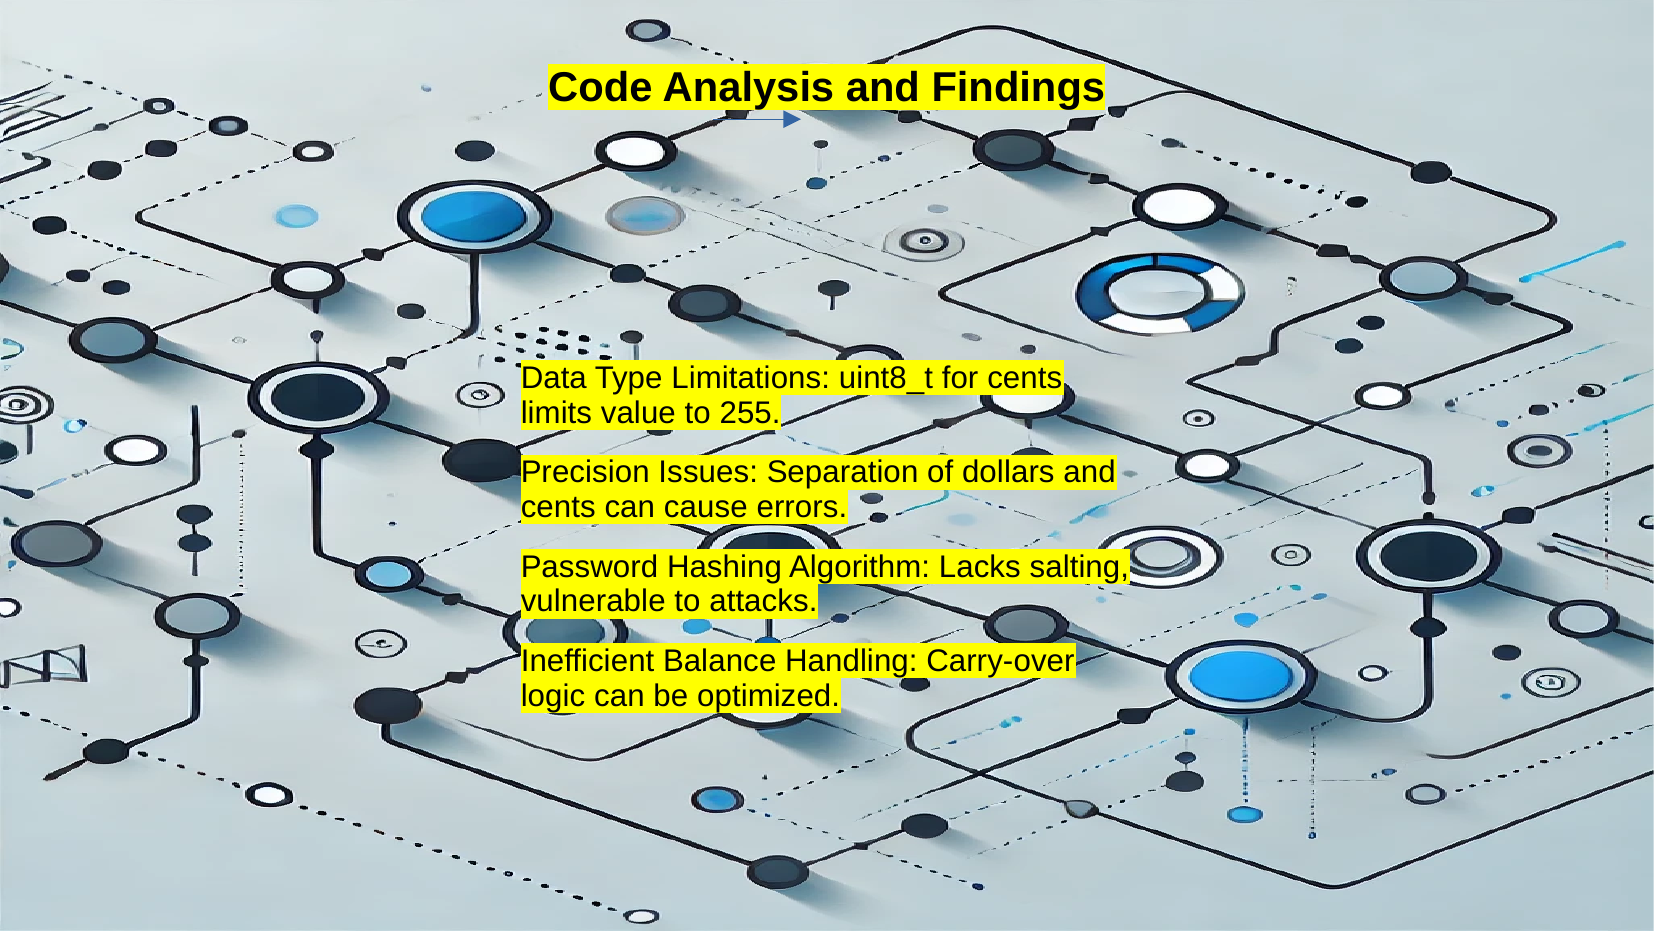

# Code Analysis and Findings
Data Type Limitations: uint8_t for cents limits value to 255.
Precision Issues: Separation of dollars and cents can cause errors.
Password Hashing Algorithm: Lacks salting, vulnerable to attacks.
Inefficient Balance Handling: Carry-over logic can be optimized.